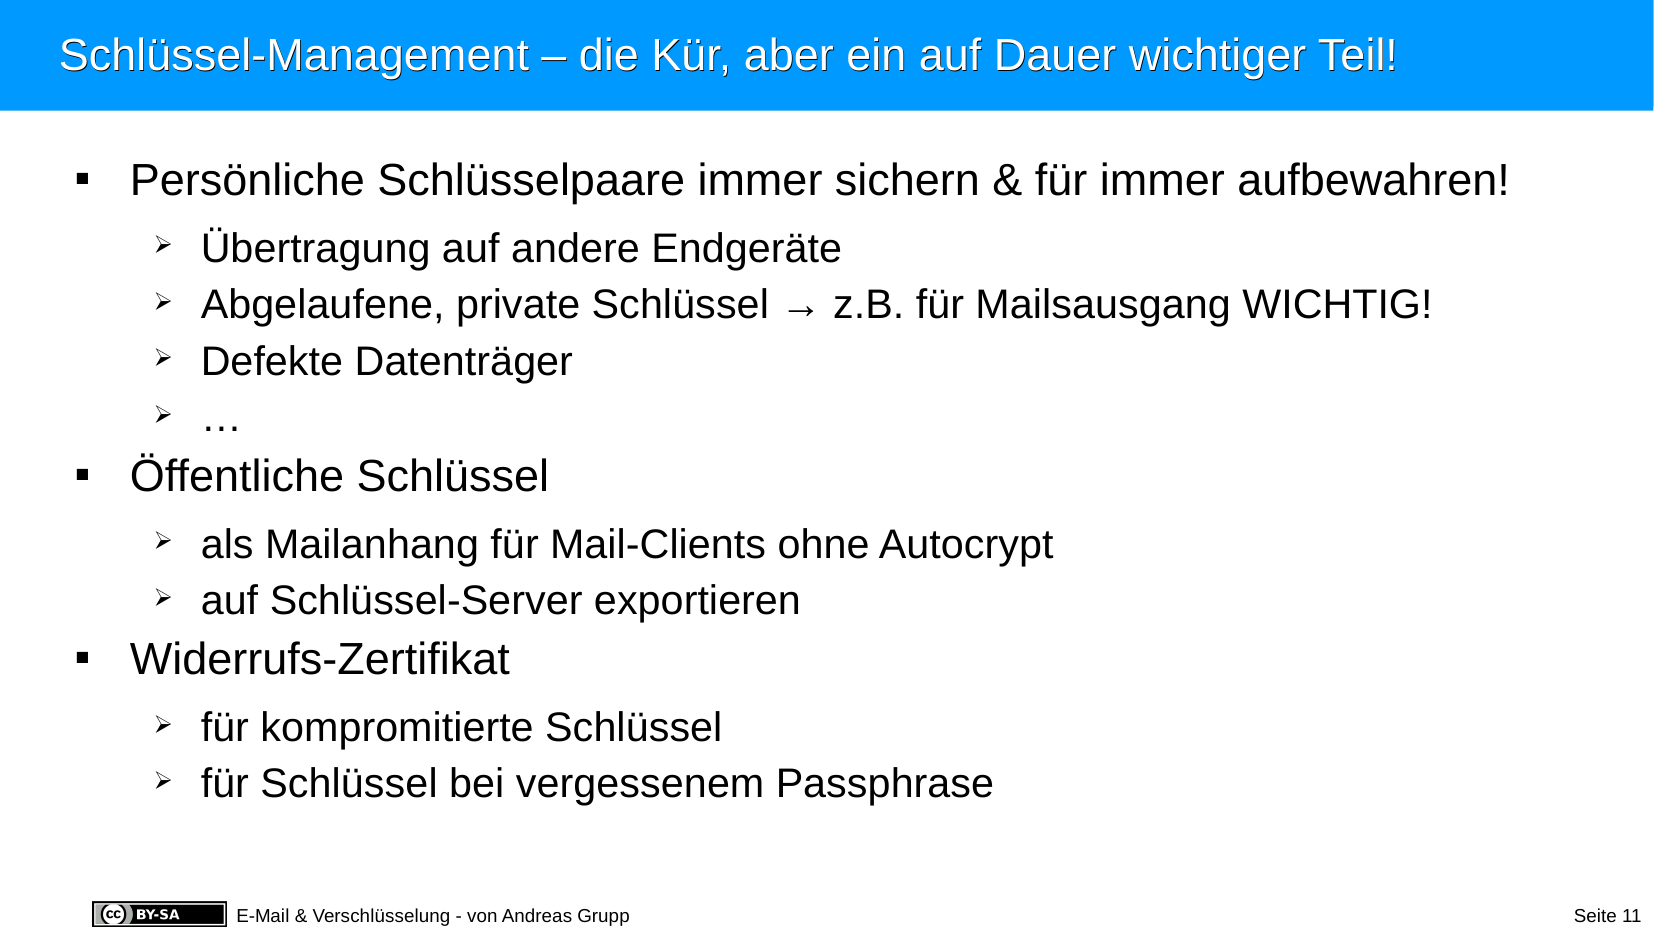

# Schlüssel-Management – die Kür, aber ein auf Dauer wichtiger Teil!
Persönliche Schlüsselpaare immer sichern & für immer aufbewahren!
Übertragung auf andere Endgeräte
Abgelaufene, private Schlüssel → z.B. für Mailsausgang WICHTIG!
Defekte Datenträger
…
Öffentliche Schlüssel
als Mailanhang für Mail-Clients ohne Autocrypt
auf Schlüssel-Server exportieren
Widerrufs-Zertifikat
für kompromitierte Schlüssel
für Schlüssel bei vergessenem Passphrase
E-Mail & Verschlüsselung - von Andreas Grupp
11